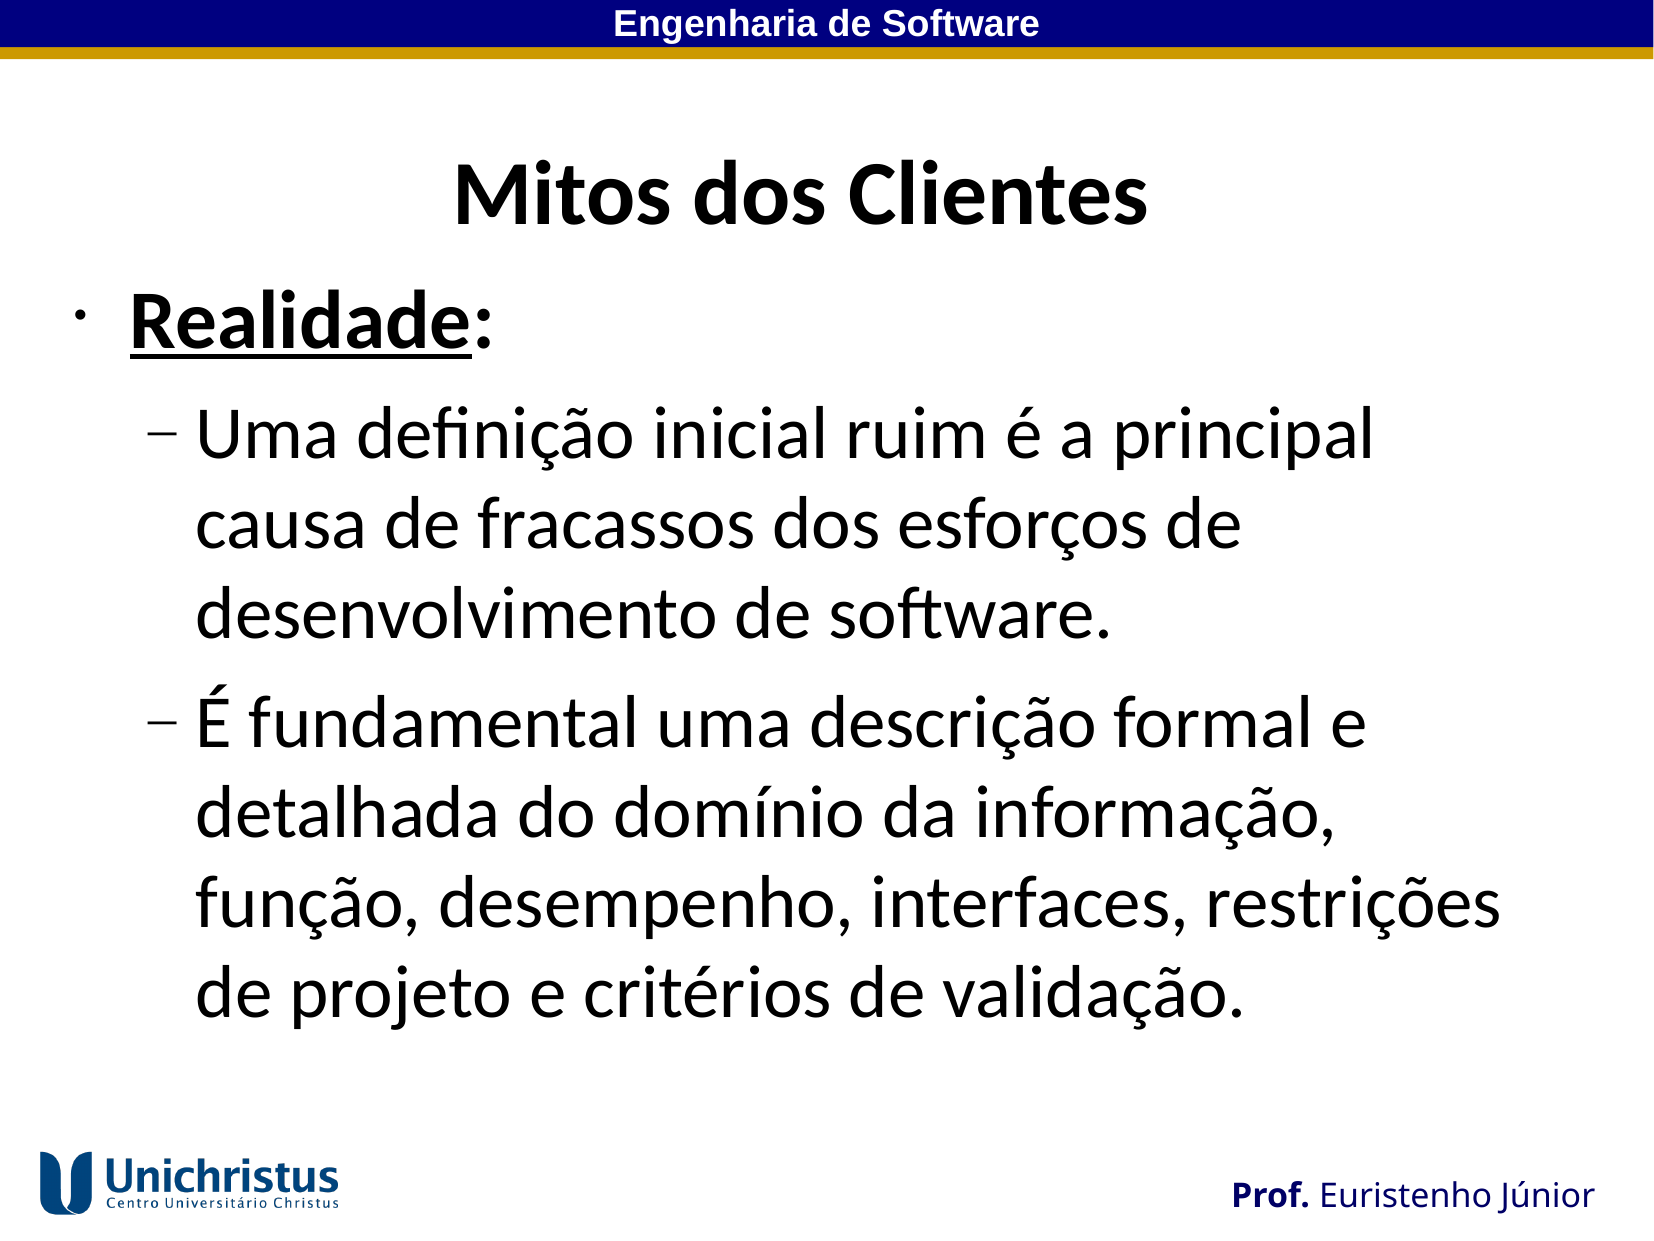

Engenharia de Software
Mitos dos Clientes
# Realidade:
Uma definição inicial ruim é a principal causa de fracassos dos esforços de desenvolvimento de software.
É fundamental uma descrição formal e detalhada do domínio da informação, função, desempenho, interfaces, restrições de projeto e critérios de validação.
Prof. Euristenho Júnior